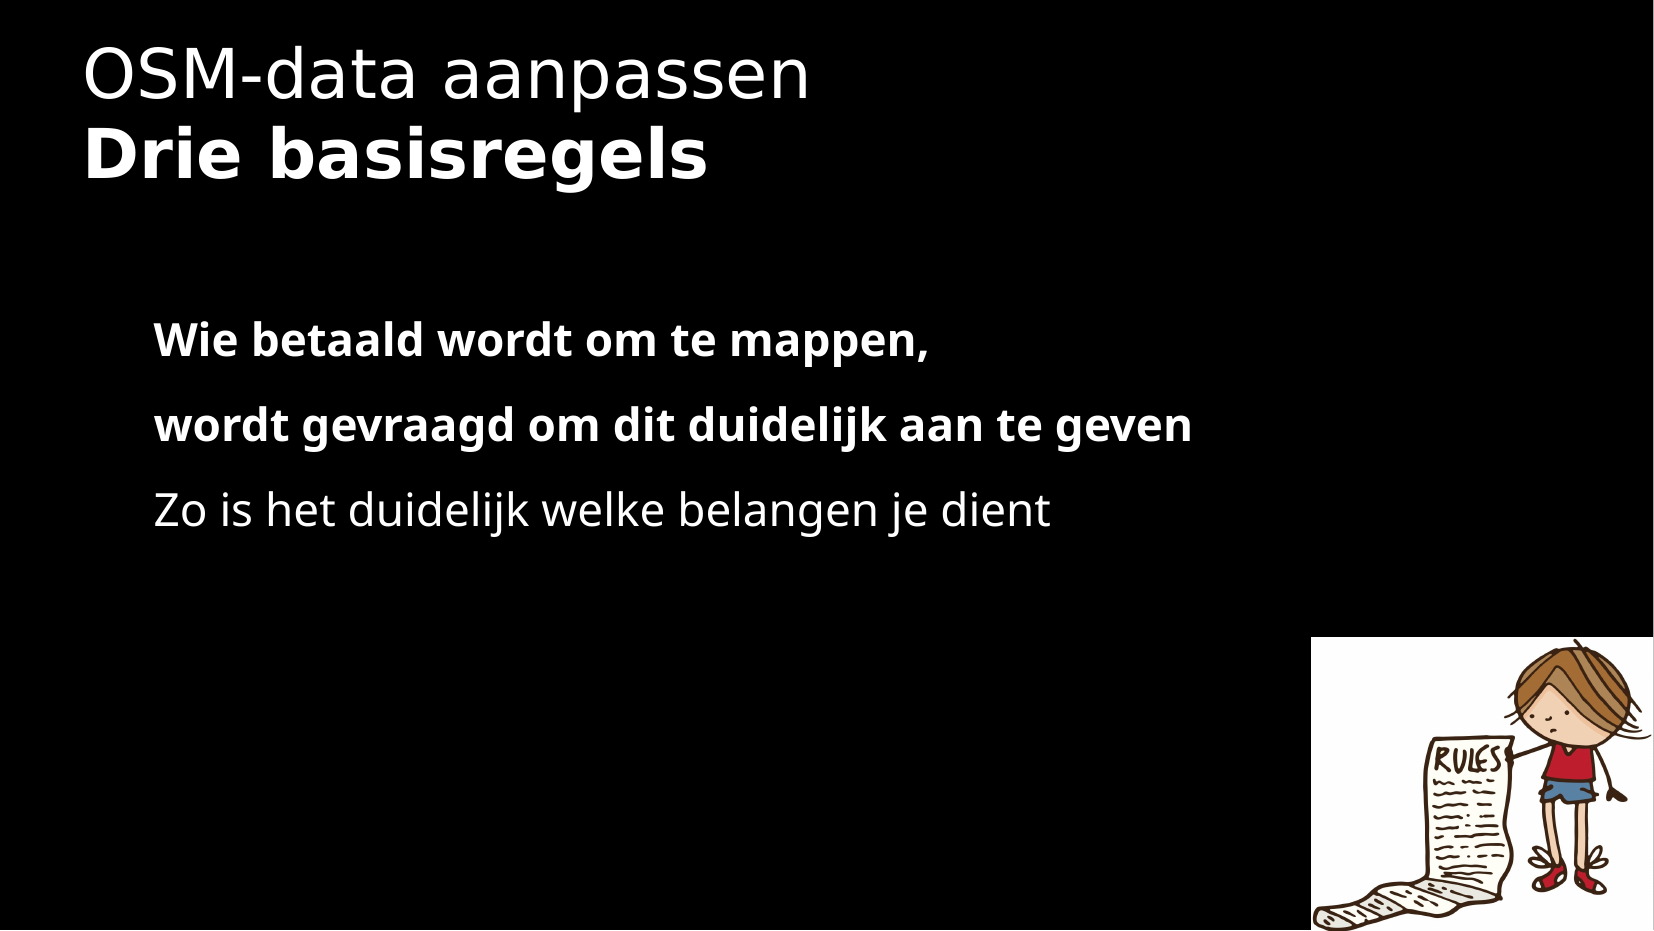

# OSM-data aanpassen Drie basisregels
Wie betaald wordt om te mappen,
wordt gevraagd om dit duidelijk aan te geven
Zo is het duidelijk welke belangen je dient